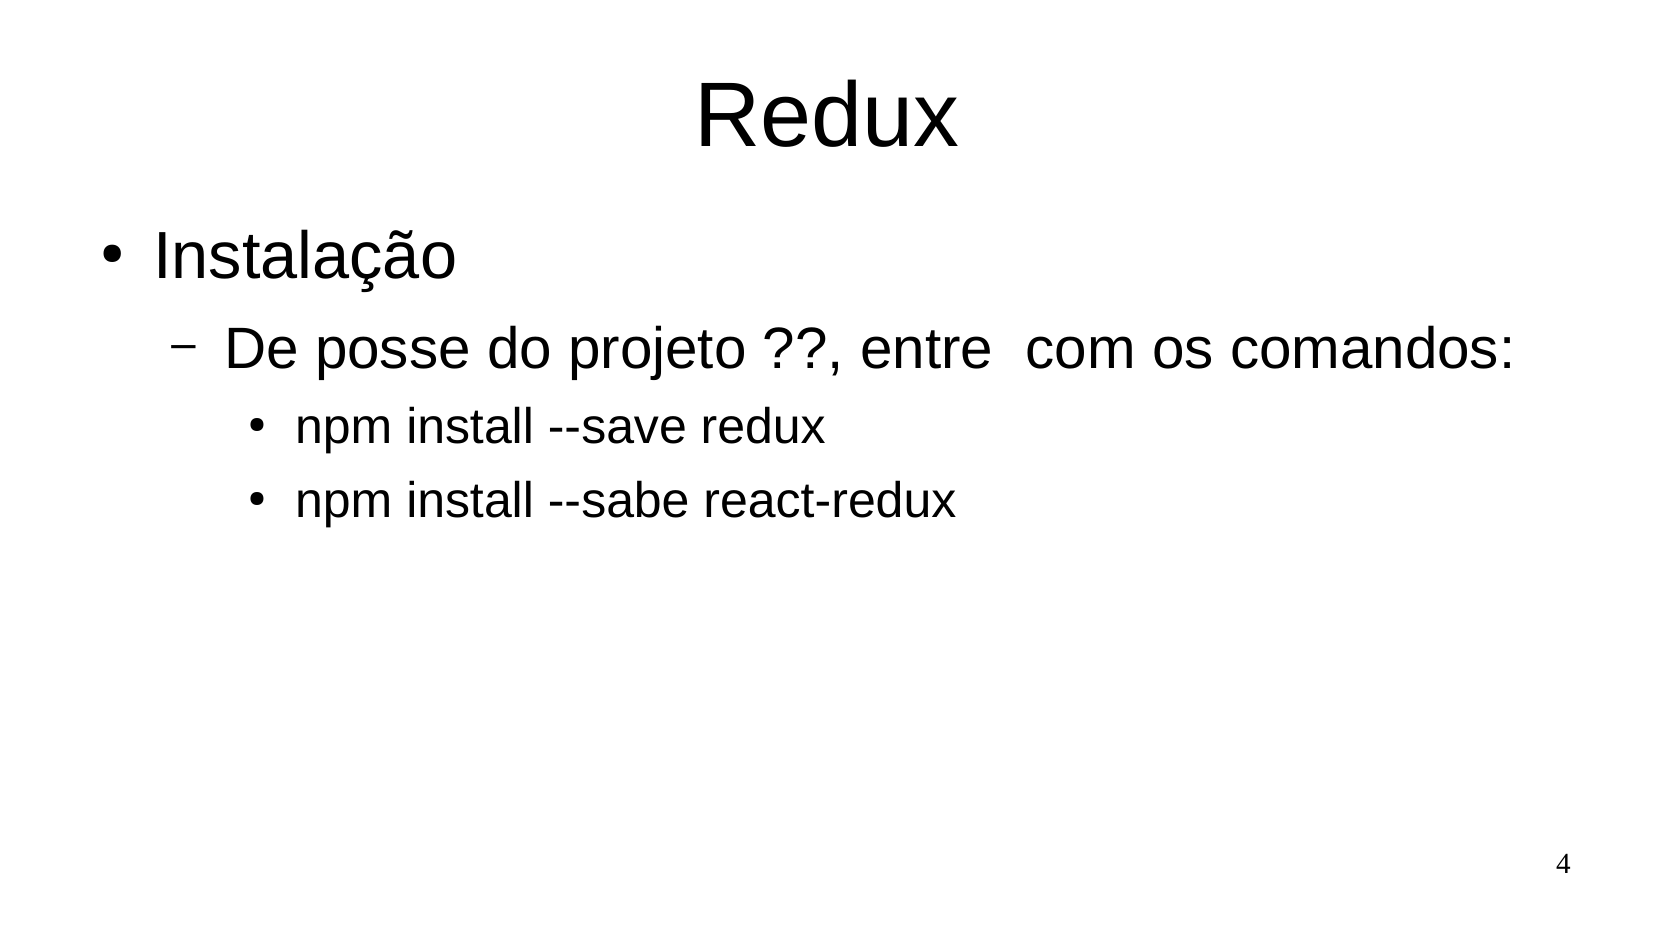

# Redux
Instalação
De posse do projeto ??, entre com os comandos:
npm install --save redux
npm install --sabe react-redux
4